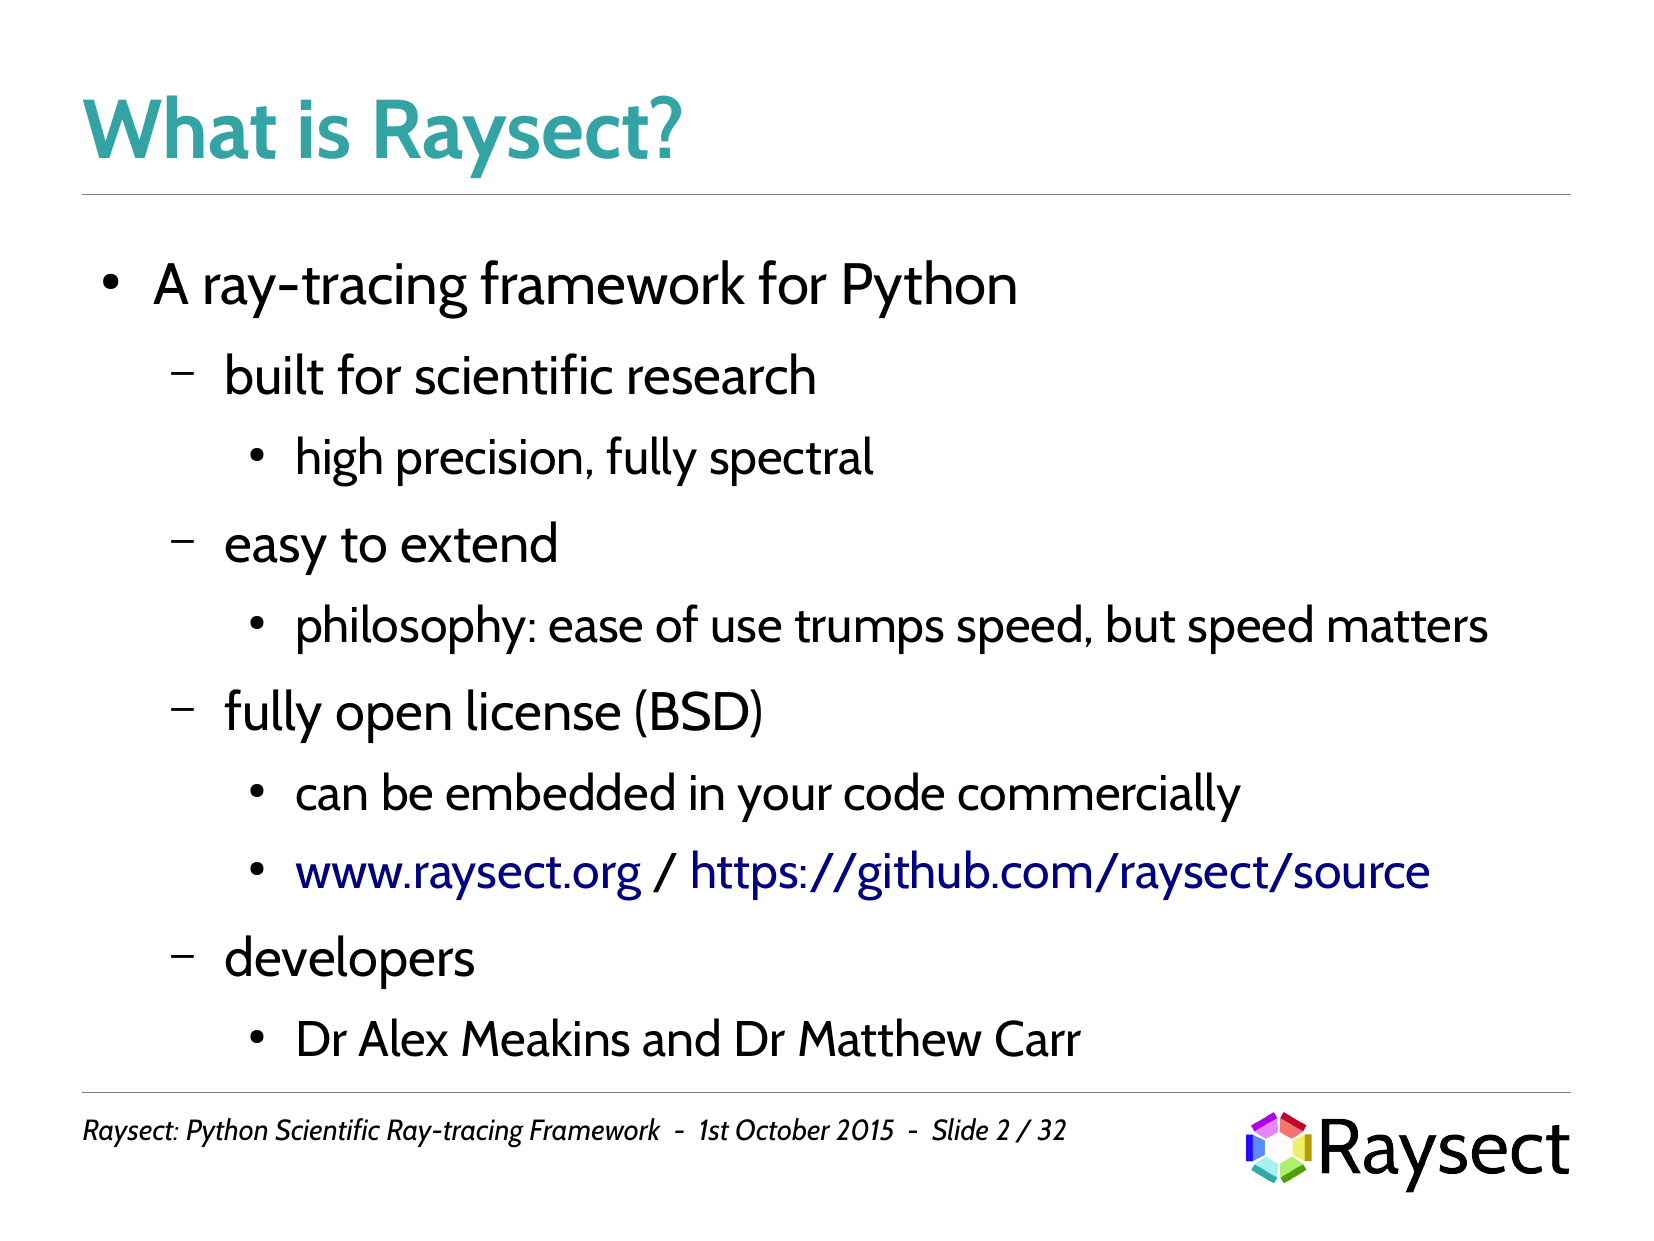

# What is Raysect?
A ray-tracing framework for Python
built for scientific research
high precision, fully spectral
easy to extend
philosophy: ease of use trumps speed, but speed matters
fully open license (BSD)
can be embedded in your code commercially
www.raysect.org / https://github.com/raysect/source
developers
Dr Alex Meakins and Dr Matthew Carr
1st October 2015